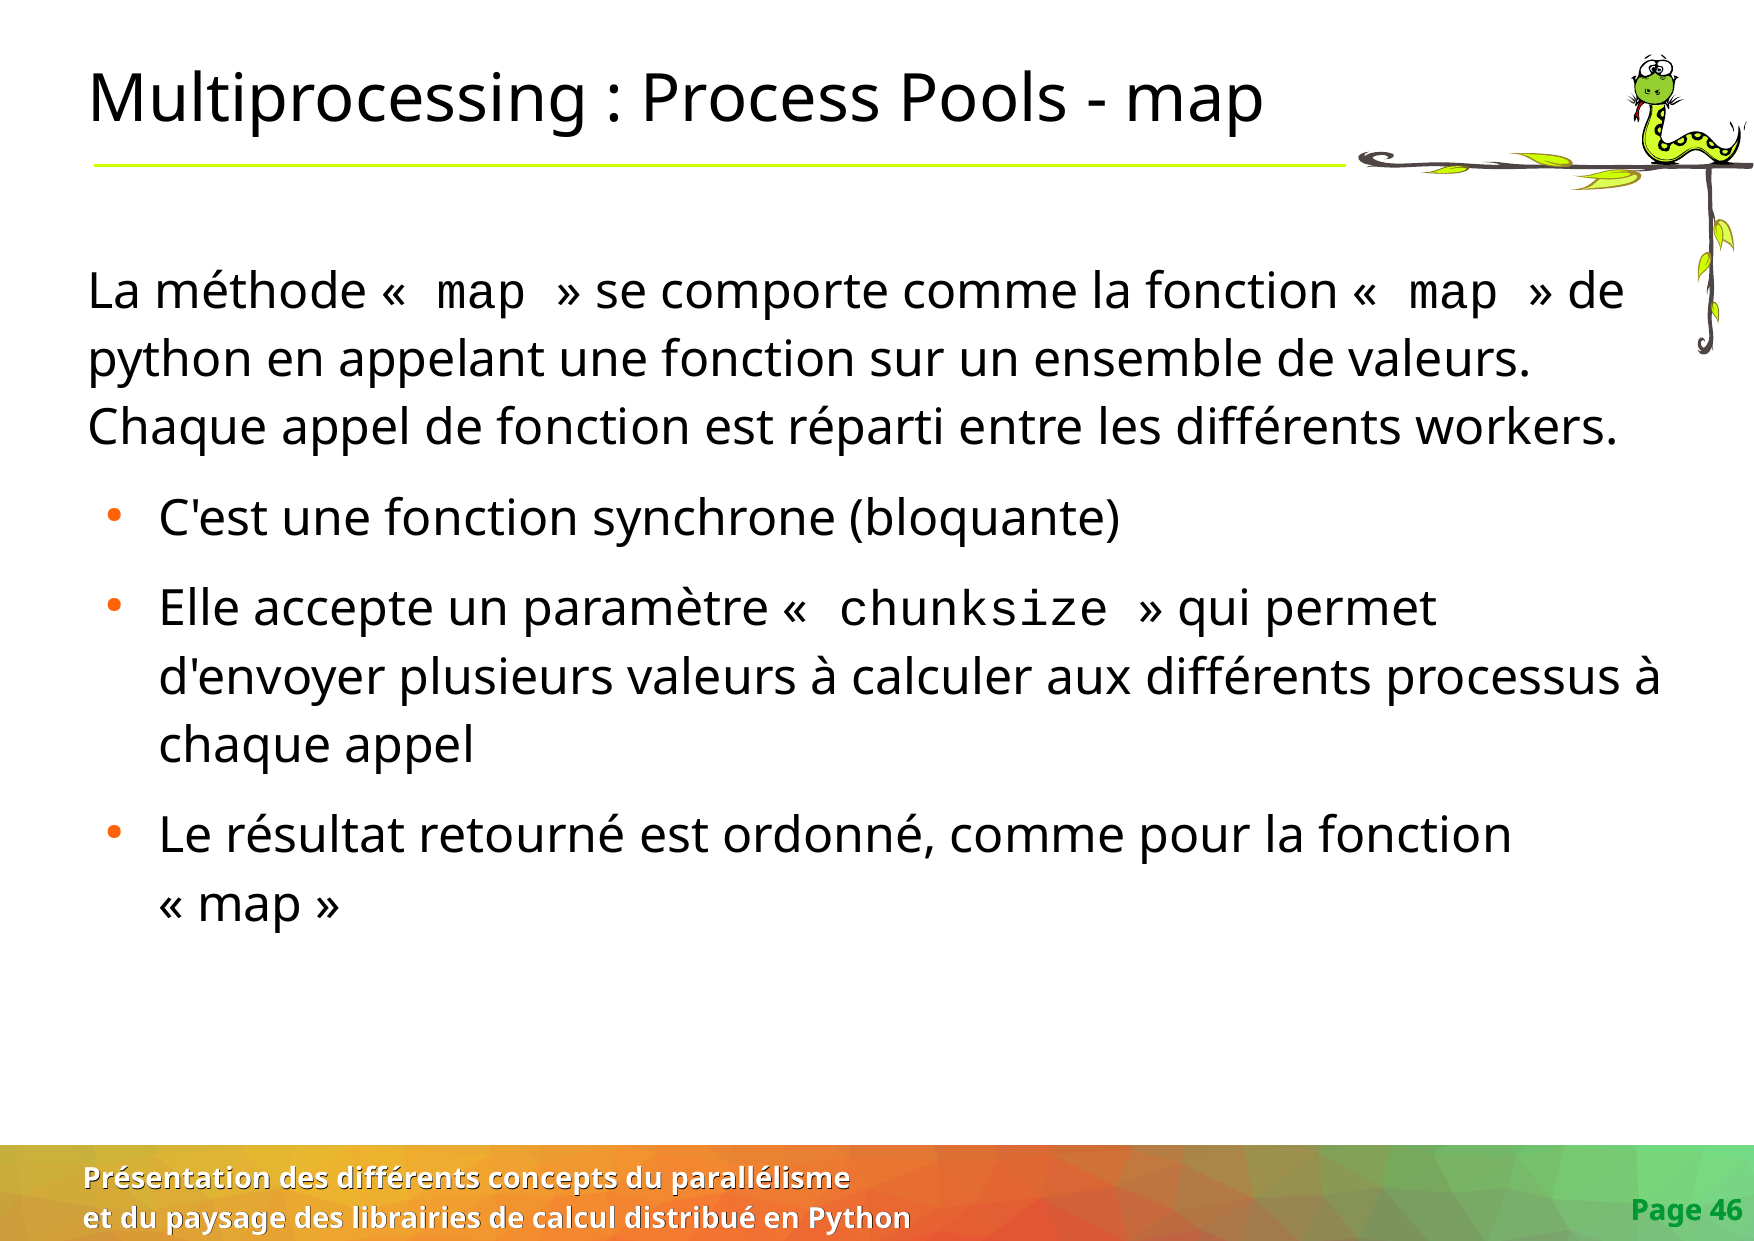

# Multiprocessing : Process Pools - map
La méthode « map » se comporte comme la fonction « map » de python en appelant une fonction sur un ensemble de valeurs.
Chaque appel de fonction est réparti entre les différents workers.
C'est une fonction synchrone (bloquante)
Elle accepte un paramètre « chunksize » qui permet d'envoyer plusieurs valeurs à calculer aux différents processus à chaque appel
Le résultat retourné est ordonné, comme pour la fonction « map »
46